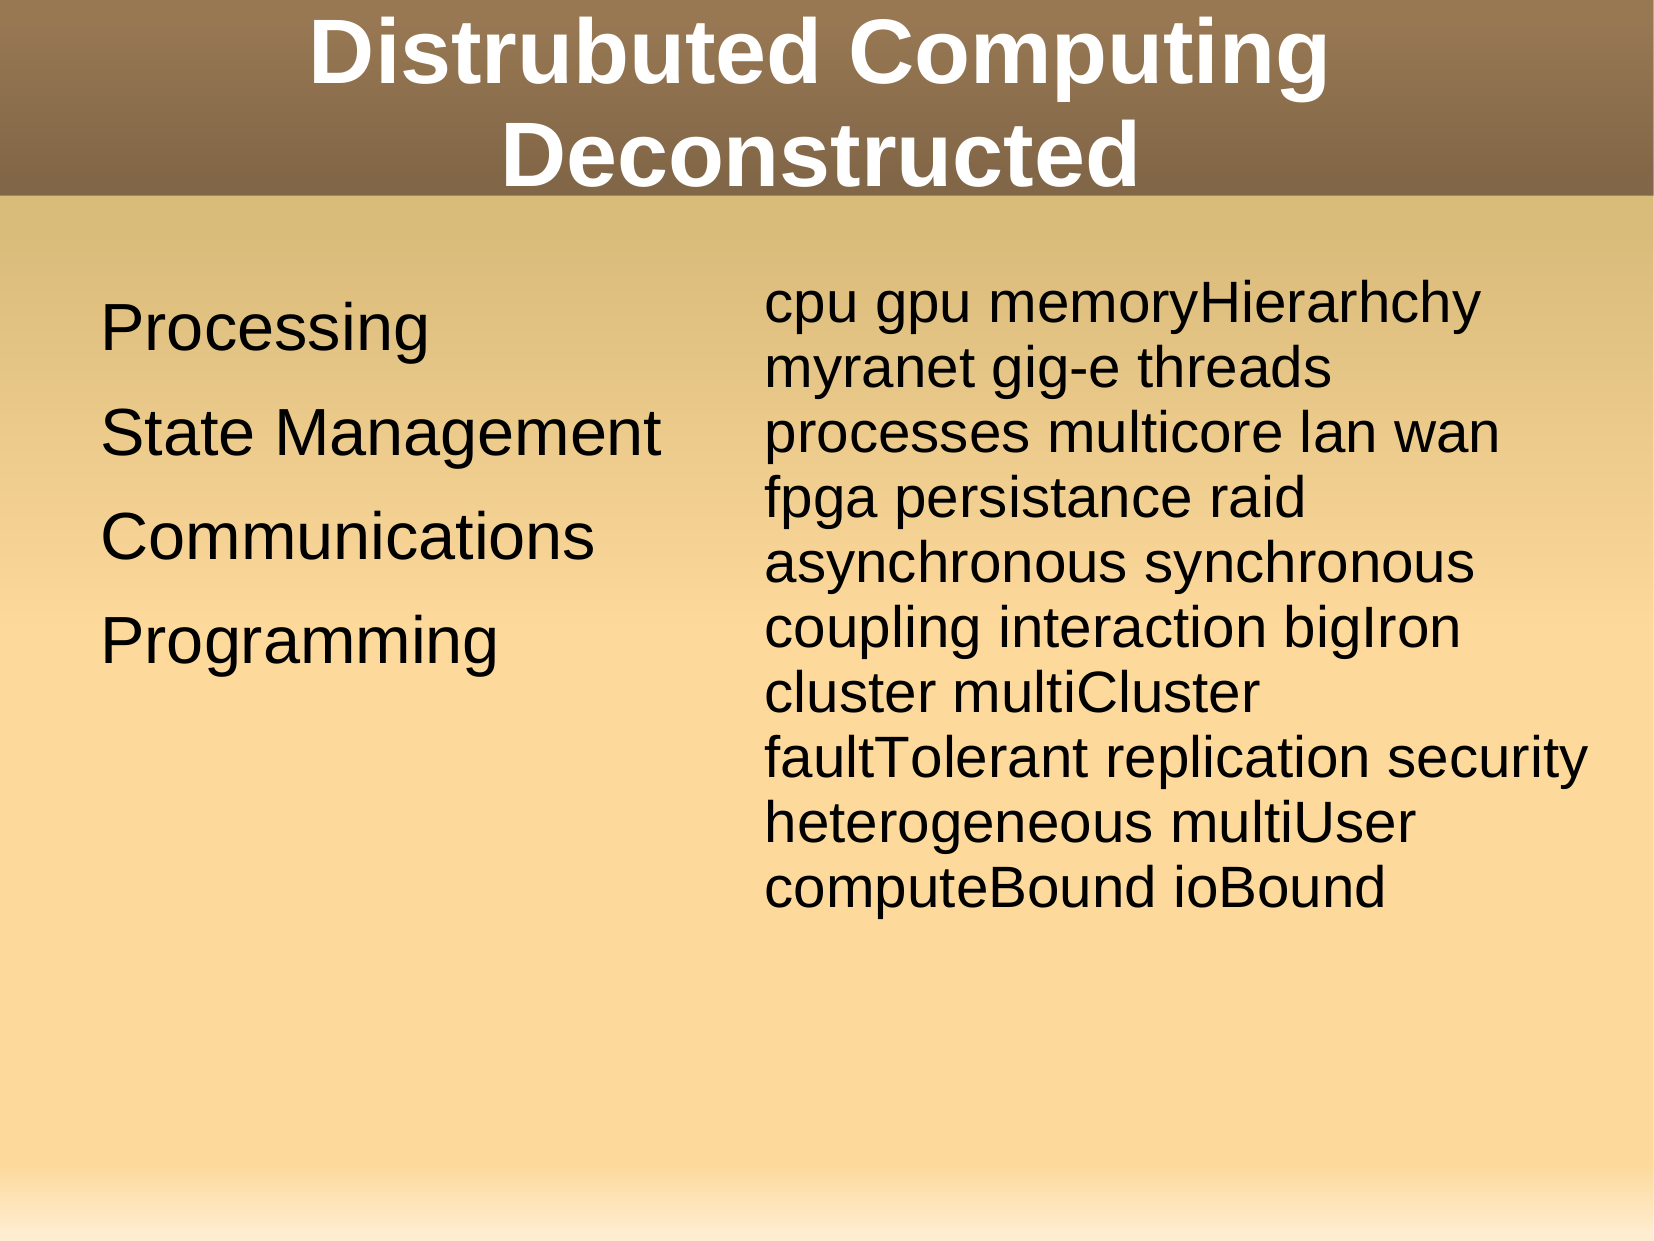

# Distrubuted Computing Deconstructed
cpu gpu memoryHierarhchy myranet gig-e threads processes multicore lan wan fpga persistance raid asynchronous synchronous coupling interaction bigIron cluster multiCluster faultTolerant replication security heterogeneous multiUser computeBound ioBound
Processing
State Management
Communications
Programming